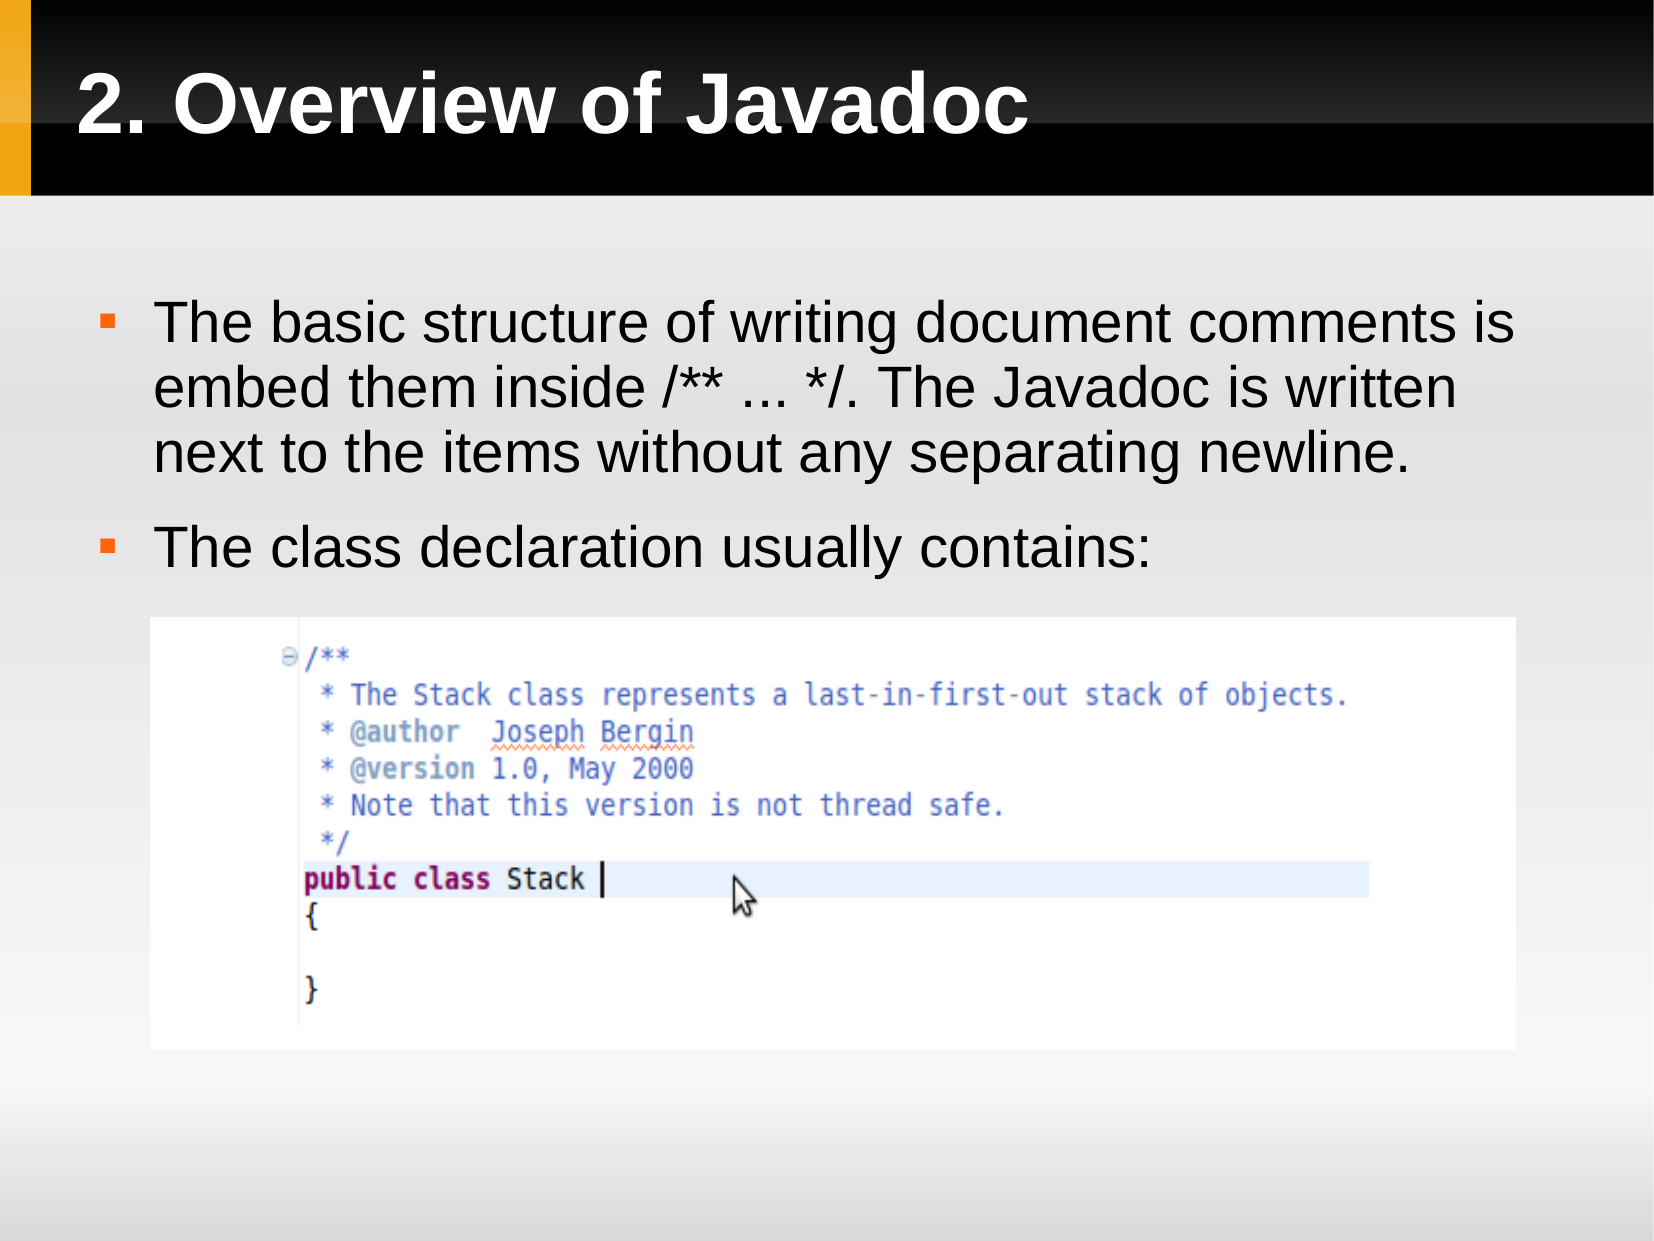

# 2. Overview of Javadoc
The basic structure of writing document comments is embed them inside /** ... */. The Javadoc is written next to the items without any separating newline.
The class declaration usually contains: